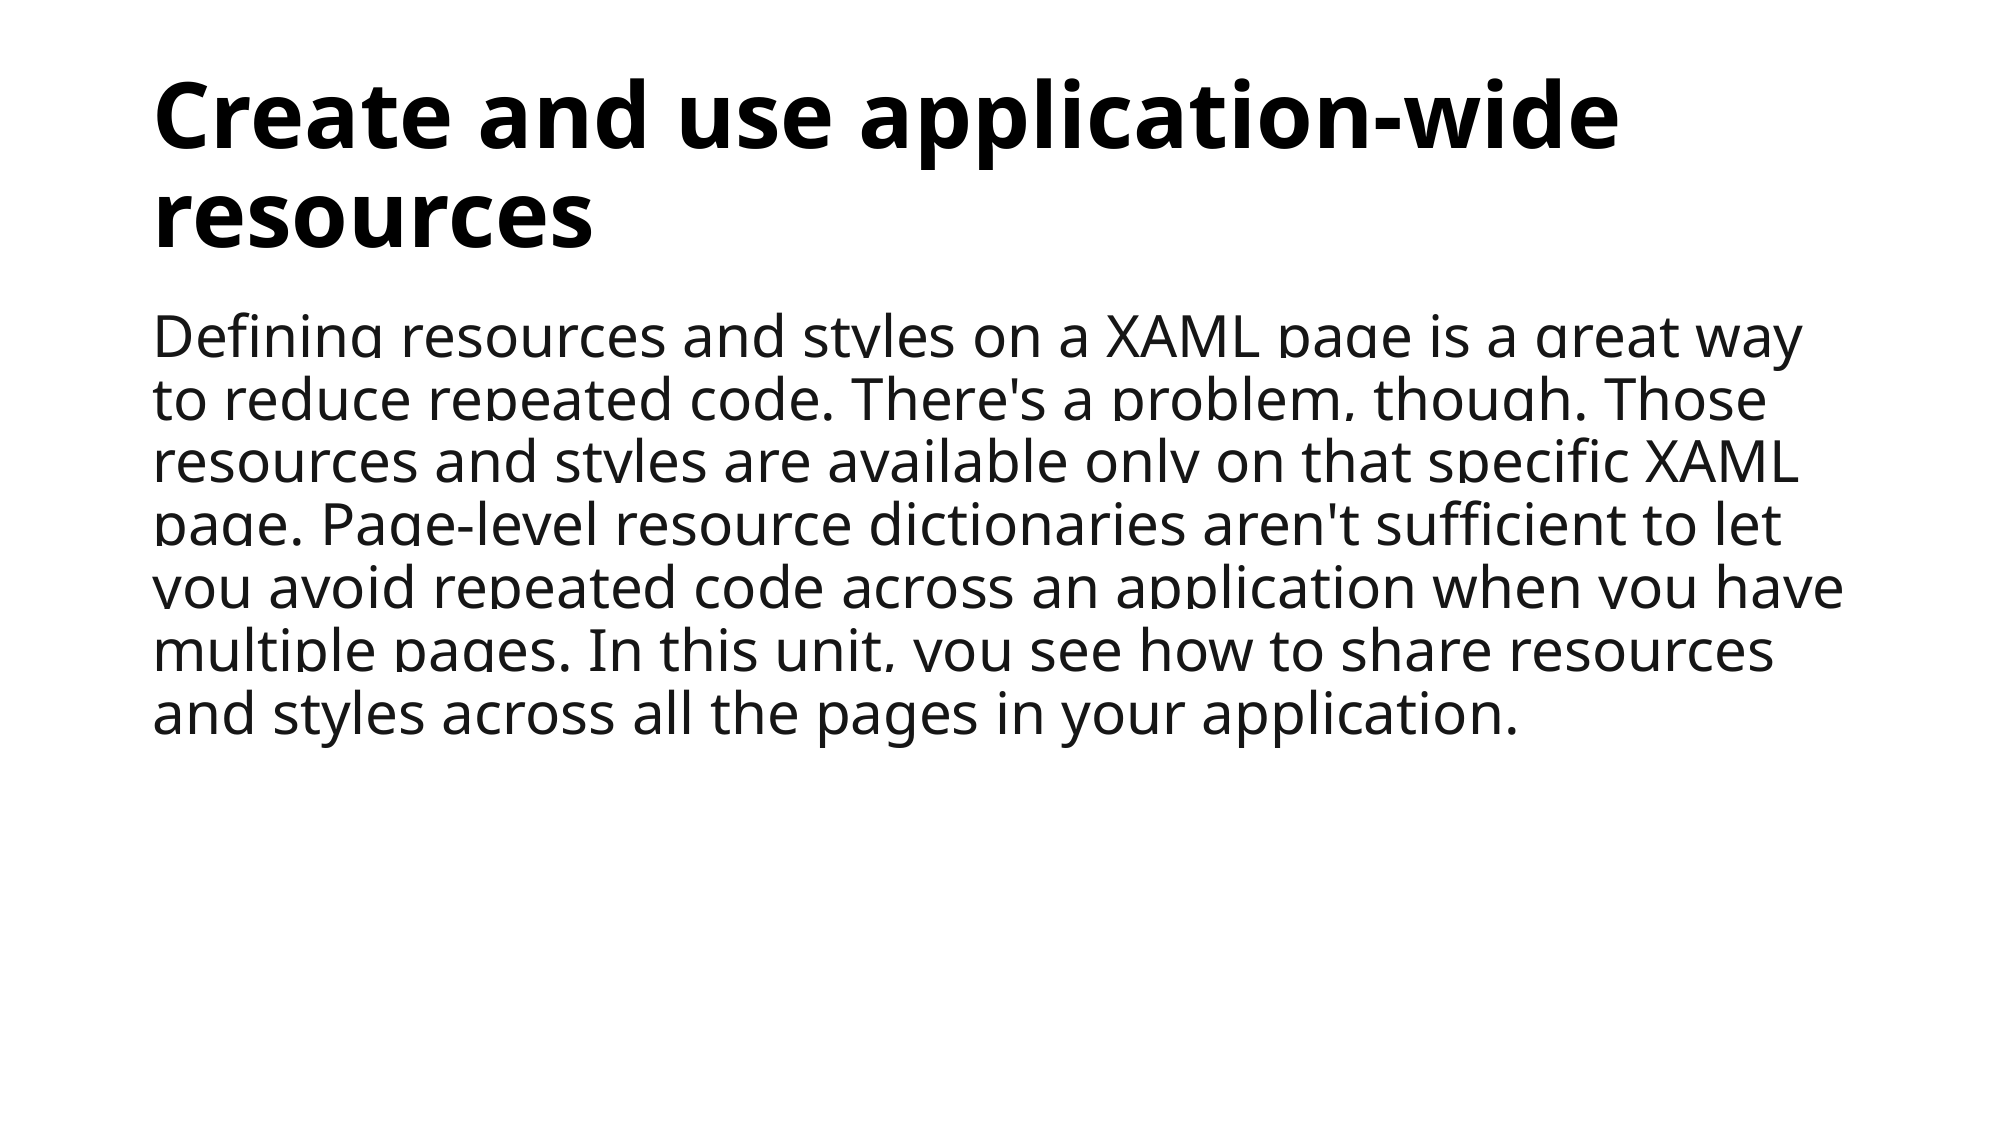

# Create and use application-wide resources
Defining resources and styles on a XAML page is a great way to reduce repeated code. There's a problem, though. Those resources and styles are available only on that specific XAML page. Page-level resource dictionaries aren't sufficient to let you avoid repeated code across an application when you have multiple pages. In this unit, you see how to share resources and styles across all the pages in your application.